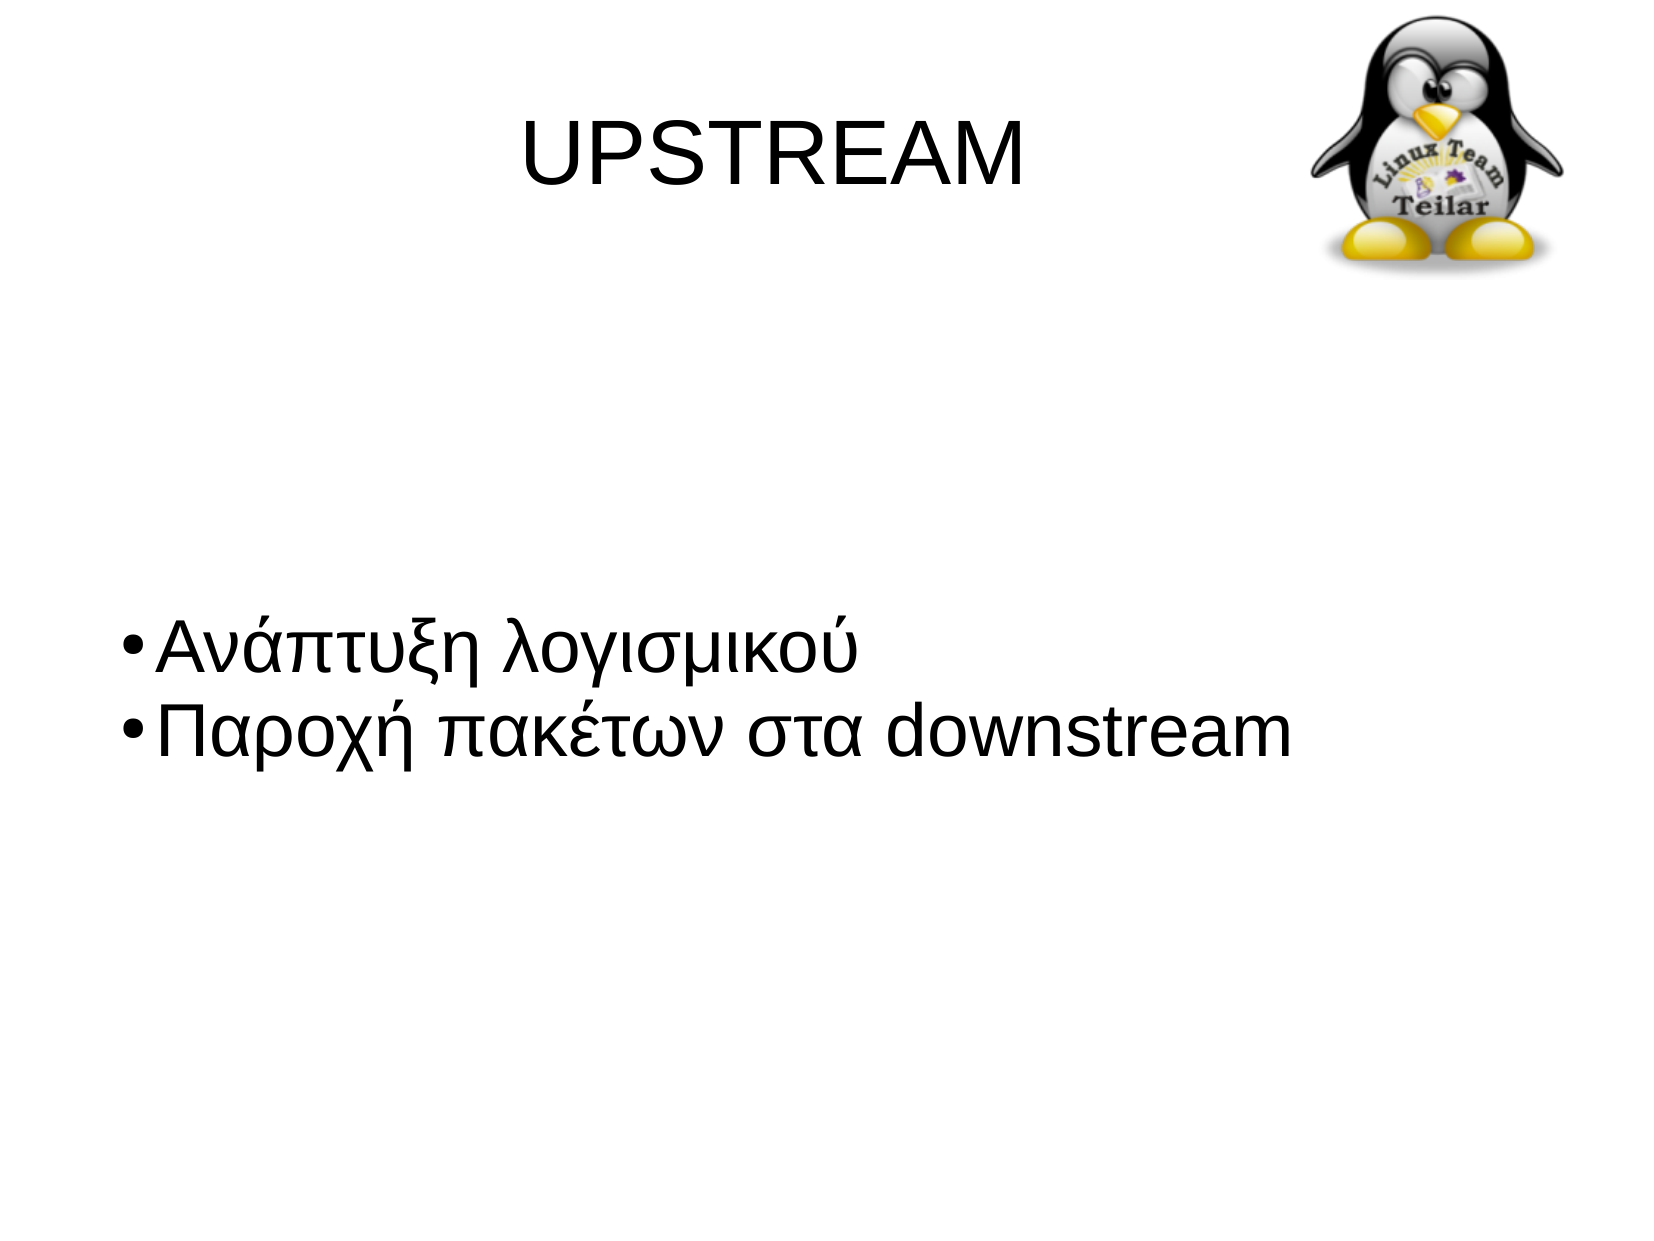

# UPSTREAM
Ανάπτυξη λογισμικού
Παροχή πακέτων στα downstream